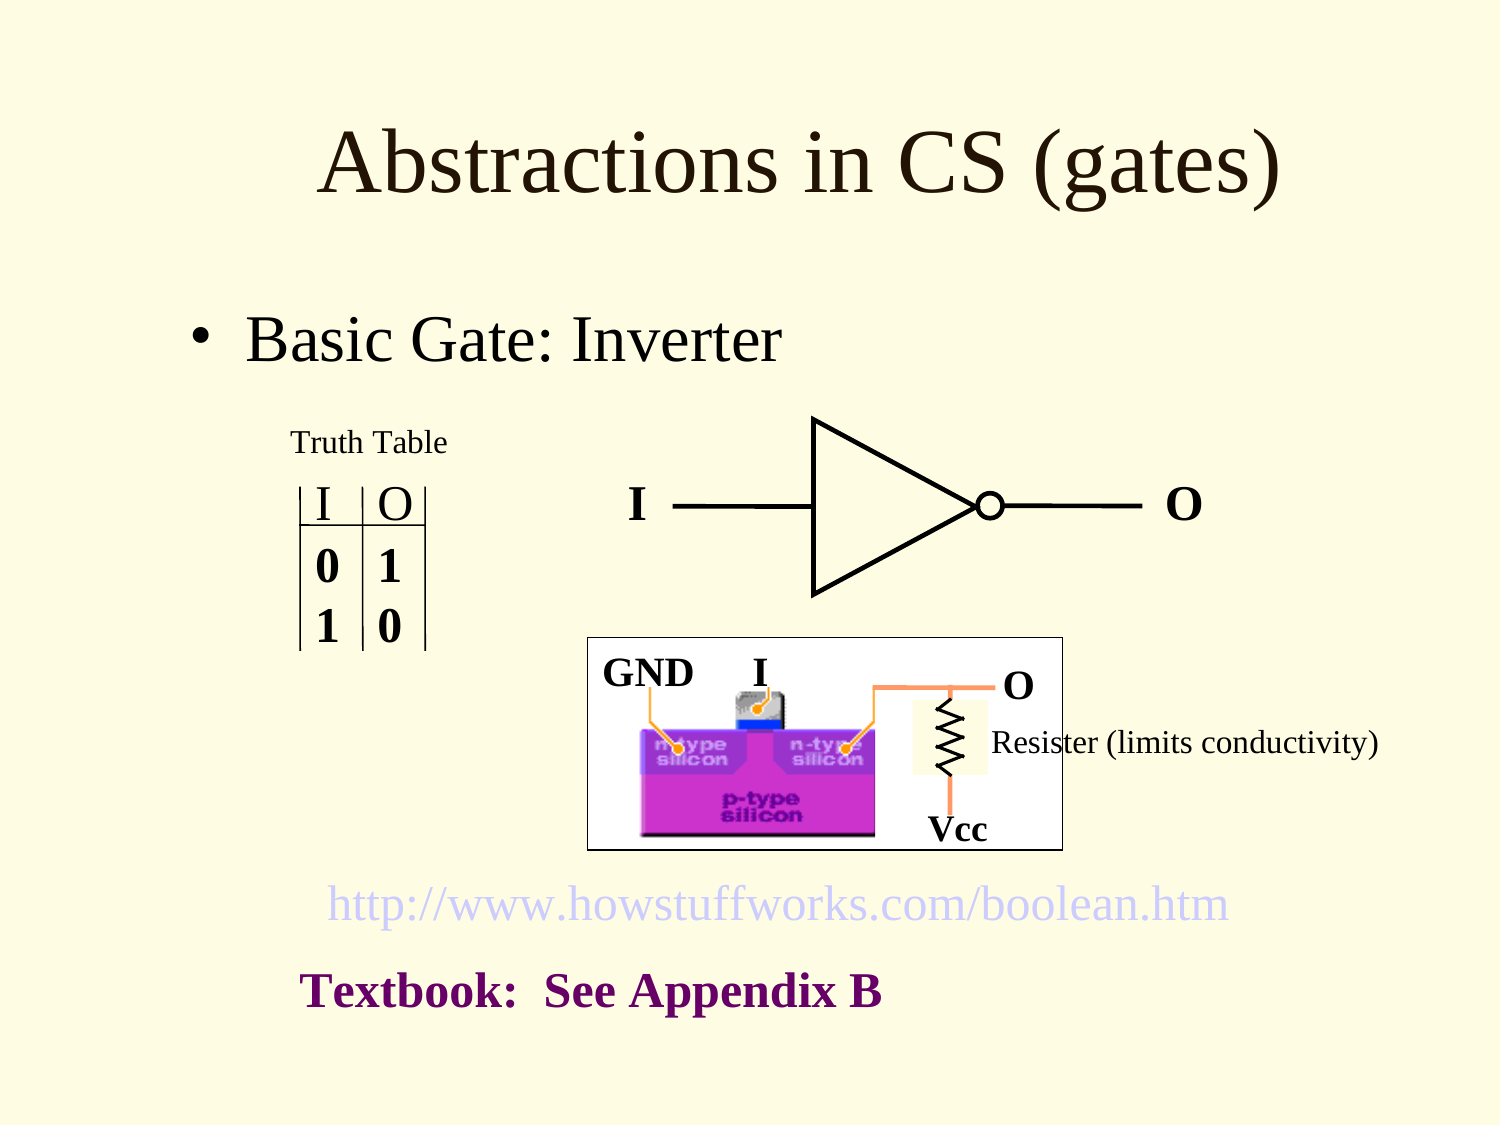

# Abstractions in CS (gates)‏
Basic Gate: Inverter
Truth Table
I
O
I
O
0
1
1
0
GND
I
O
Vcc
Resister (limits conductivity)‏
http://www.howstuffworks.com/boolean.htm
Textbook: See Appendix B